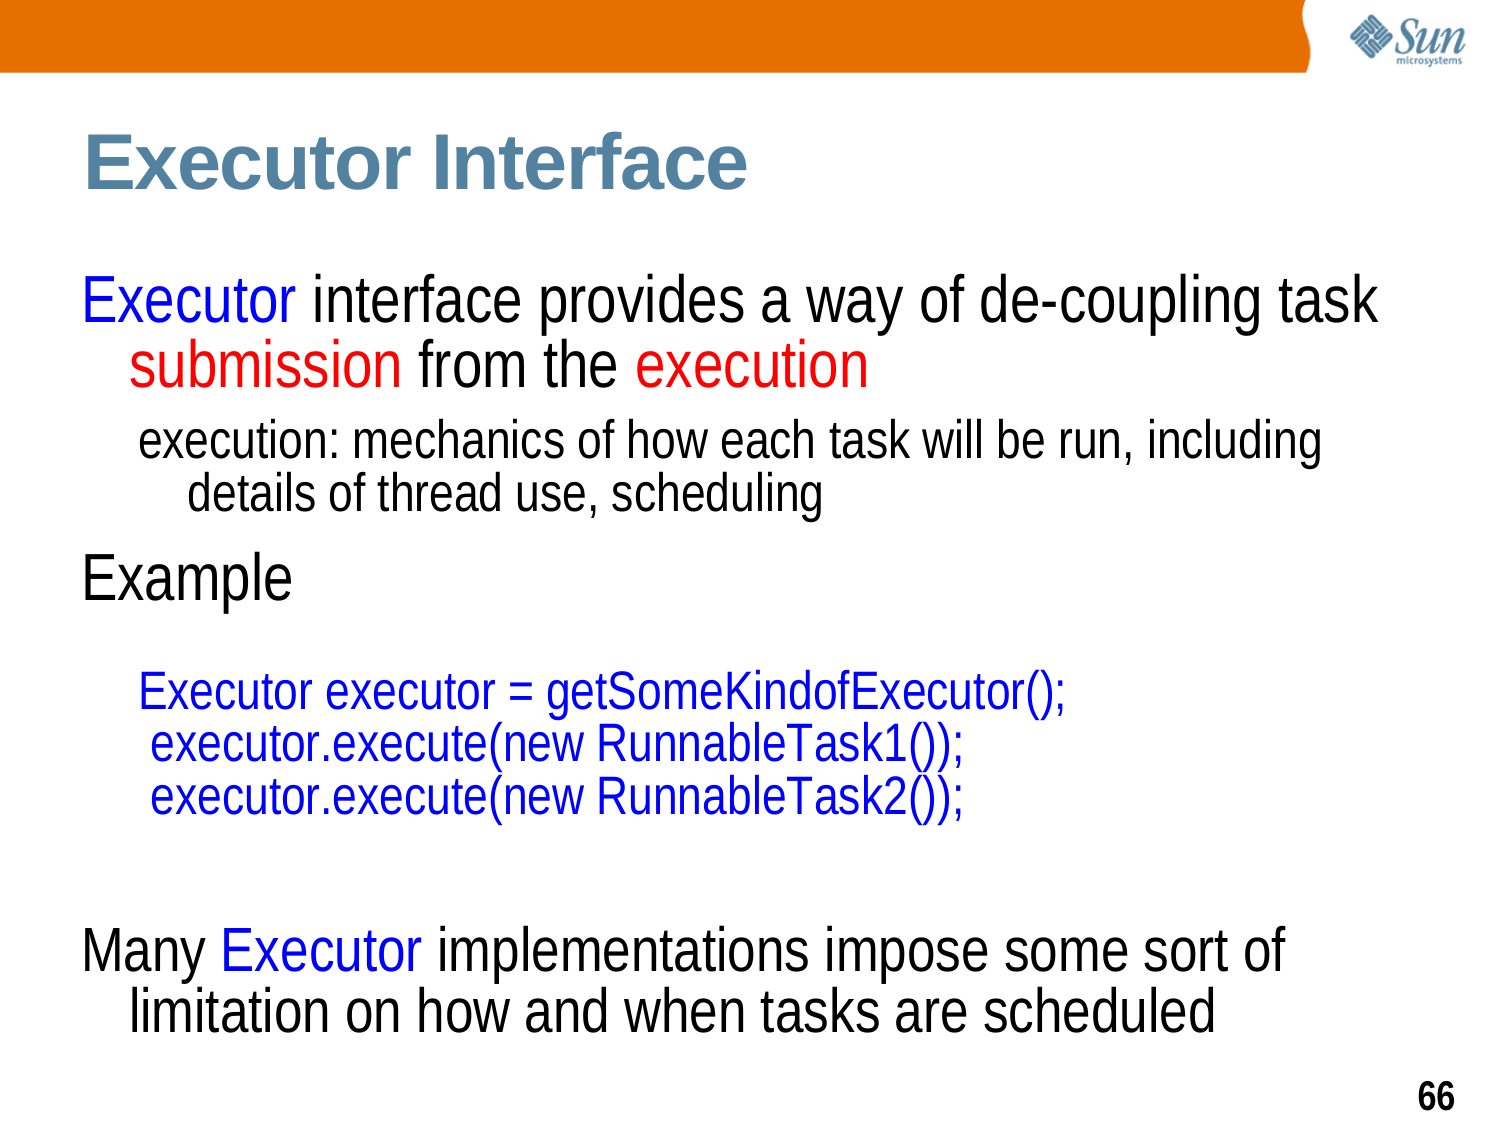

# Executor Interface
Executor interface provides a way of de-coupling task submission from the execution
execution: mechanics of how each task will be run, including details of thread use, scheduling
Example
Executor executor = getSomeKindofExecutor();
 executor.execute(new RunnableTask1());
 executor.execute(new RunnableTask2());
Many Executor implementations impose some sort of limitation on how and when tasks are scheduled